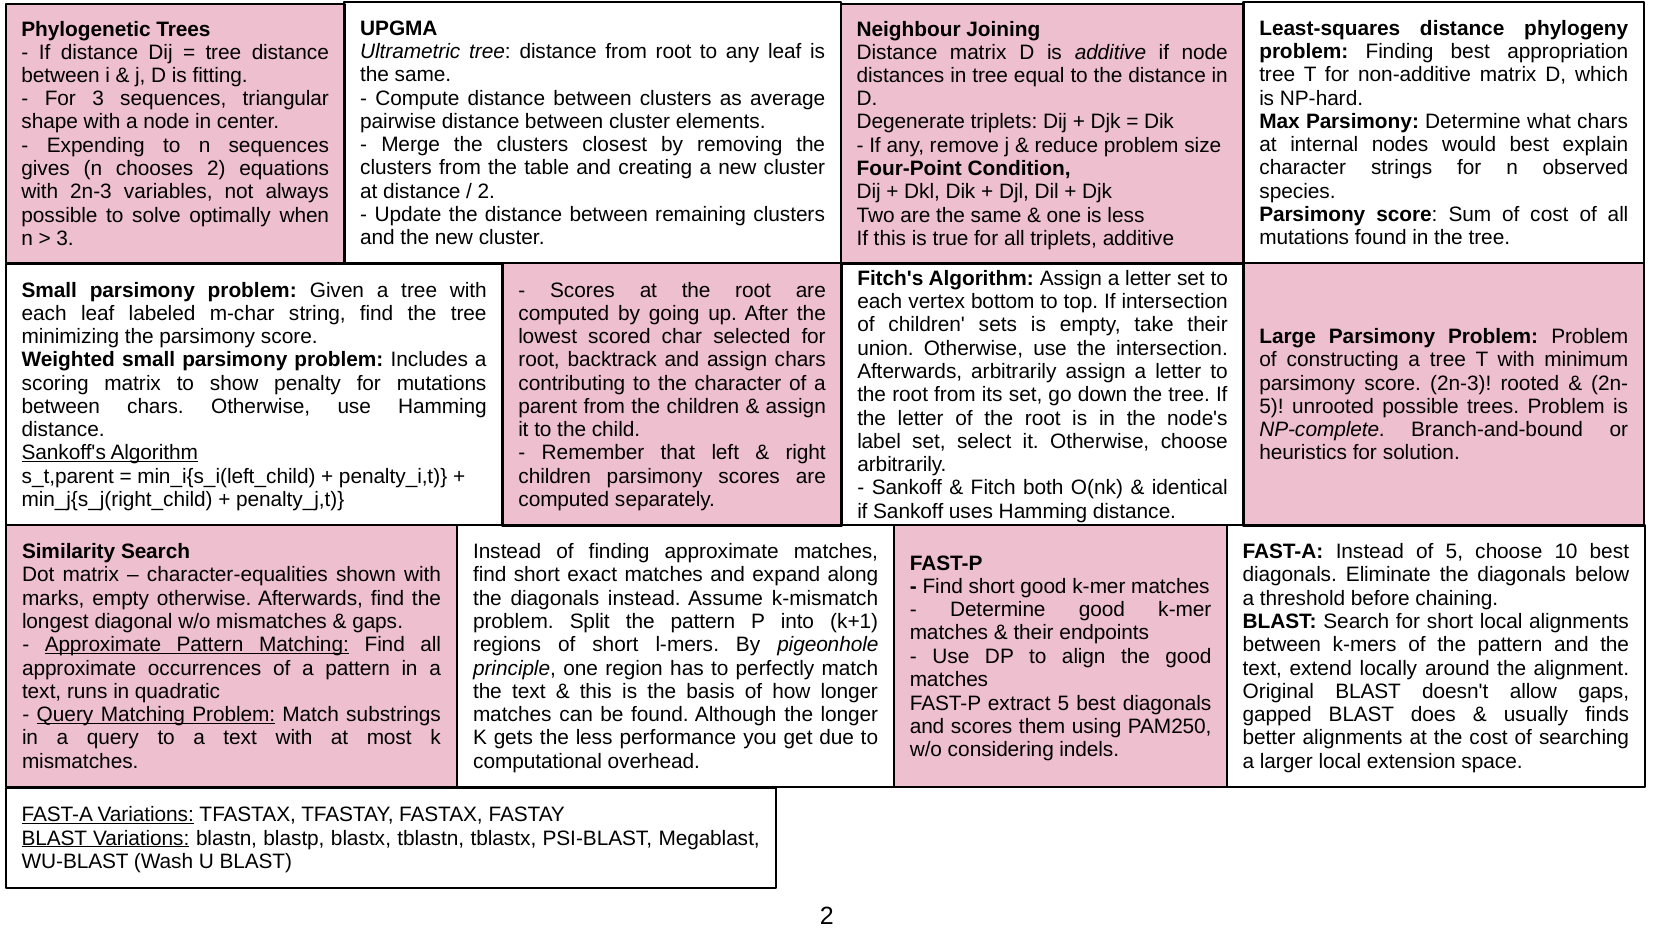

UPGMA
Ultrametric tree: distance from root to any leaf is the same.
- Compute distance between clusters as average pairwise distance between cluster elements.
- Merge the clusters closest by removing the clusters from the table and creating a new cluster at distance / 2.
- Update the distance between remaining clusters and the new cluster.
Least-squares distance phylogeny problem: Finding best appropriation tree T for non-additive matrix D, which is NP-hard.
Max Parsimony: Determine what chars at internal nodes would best explain character strings for n observed species.
Parsimony score: Sum of cost of all mutations found in the tree.
Phylogenetic Trees
- If distance Dij = tree distance between i & j, D is fitting.
- For 3 sequences, triangular shape with a node in center.
- Expending to n sequences gives (n chooses 2) equations with 2n-3 variables, not always possible to solve optimally when n > 3.
Neighbour Joining
Distance matrix D is additive if node distances in tree equal to the distance in D.
Degenerate triplets: Dij + Djk = Dik
- If any, remove j & reduce problem size
Four-Point Condition,
Dij + Dkl, Dik + Djl, Dil + Djk
Two are the same & one is less
If this is true for all triplets, additive
- Scores at the root are computed by going up. After the lowest scored char selected for root, backtrack and assign chars contributing to the character of a parent from the children & assign it to the child.
- Remember that left & right children parsimony scores are computed separately.
Large Parsimony Problem: Problem of constructing a tree T with minimum parsimony score. (2n-3)! rooted & (2n-5)! unrooted possible trees. Problem is NP-complete. Branch-and-bound or heuristics for solution.
Small parsimony problem: Given a tree with each leaf labeled m-char string, find the tree minimizing the parsimony score.
Weighted small parsimony problem: Includes a scoring matrix to show penalty for mutations between chars. Otherwise, use Hamming distance.
Sankoff's Algorithm
s_t,parent = min_i{s_i(left_child) + penalty_i,t)} +
min_j{s_j(right_child) + penalty_j,t)}
Fitch's Algorithm: Assign a letter set to each vertex bottom to top. If intersection of children' sets is empty, take their union. Otherwise, use the intersection. Afterwards, arbitrarily assign a letter to the root from its set, go down the tree. If the letter of the root is in the node's label set, select it. Otherwise, choose arbitrarily.
- Sankoff & Fitch both O(nk) & identical if Sankoff uses Hamming distance.
Similarity Search
Dot matrix – character-equalities shown with marks, empty otherwise. Afterwards, find the longest diagonal w/o mismatches & gaps.
- Approximate Pattern Matching: Find all approximate occurrences of a pattern in a text, runs in quadratic
- Query Matching Problem: Match substrings in a query to a text with at most k mismatches.
Instead of finding approximate matches, find short exact matches and expand along the diagonals instead. Assume k-mismatch problem. Split the pattern P into (k+1) regions of short l-mers. By pigeonhole principle, one region has to perfectly match the text & this is the basis of how longer matches can be found. Although the longer K gets the less performance you get due to computational overhead.
FAST-P
- Find short good k-mer matches
- Determine good k-mer matches & their endpoints
- Use DP to align the good matches
FAST-P extract 5 best diagonals and scores them using PAM250, w/o considering indels.
FAST-A: Instead of 5, choose 10 best diagonals. Eliminate the diagonals below a threshold before chaining.
BLAST: Search for short local alignments between k-mers of the pattern and the text, extend locally around the alignment. Original BLAST doesn't allow gaps, gapped BLAST does & usually finds better alignments at the cost of searching a larger local extension space.
FAST-A Variations: TFASTAX, TFASTAY, FASTAX, FASTAY
BLAST Variations: blastn, blastp, blastx, tblastn, tblastx, PSI-BLAST, Megablast, WU-BLAST (Wash U BLAST)